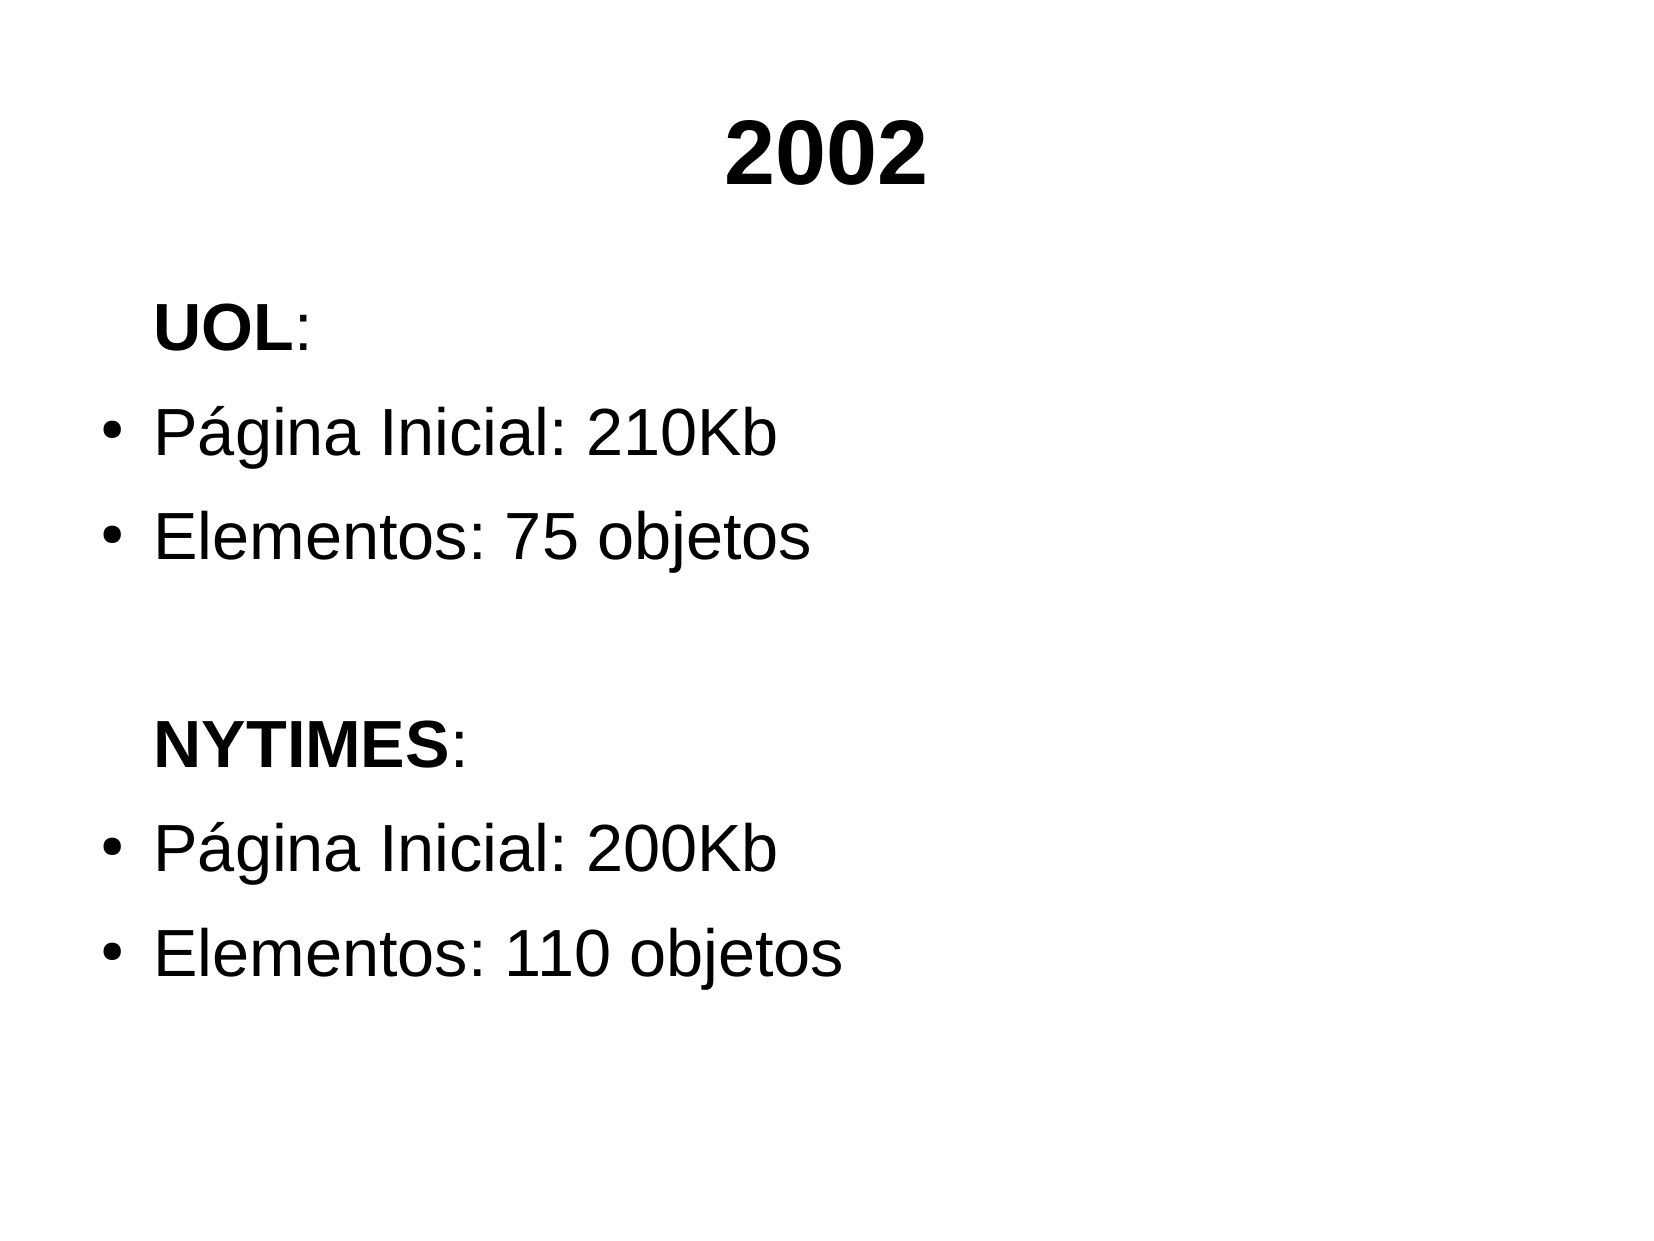

# 2002
UOL:
Página Inicial: 210Kb
Elementos: 75 objetos
NYTIMES:
Página Inicial: 200Kb
Elementos: 110 objetos